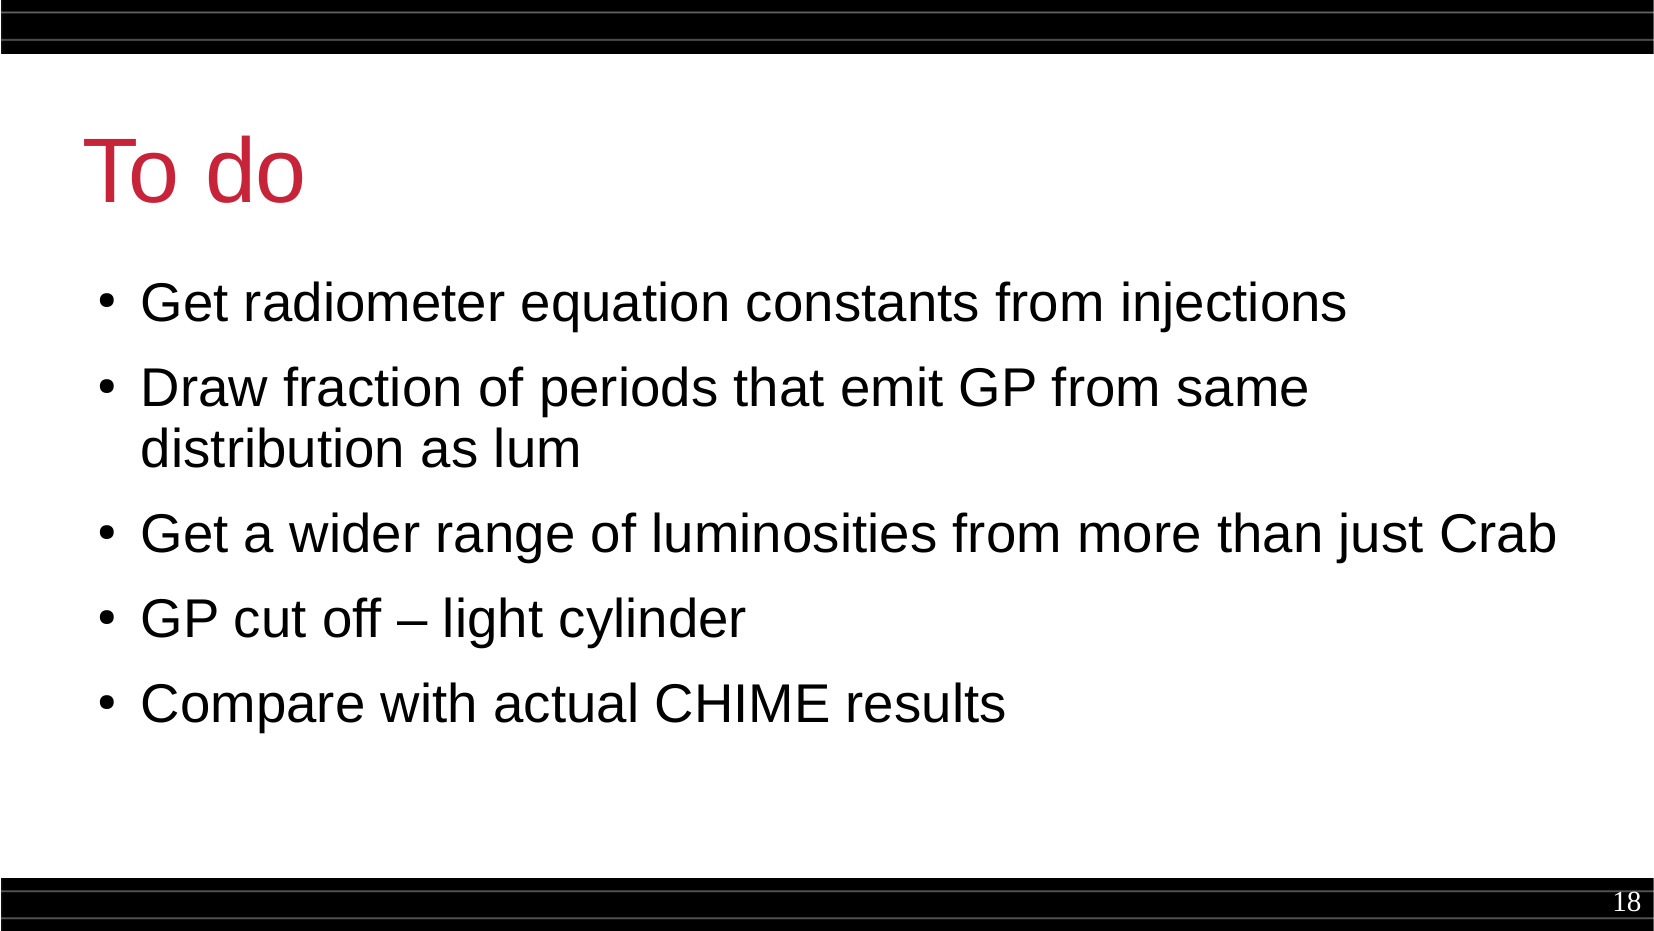

# To do
Get radiometer equation constants from injections
Draw fraction of periods that emit GP from same distribution as lum
Get a wider range of luminosities from more than just Crab
GP cut off – light cylinder
Compare with actual CHIME results